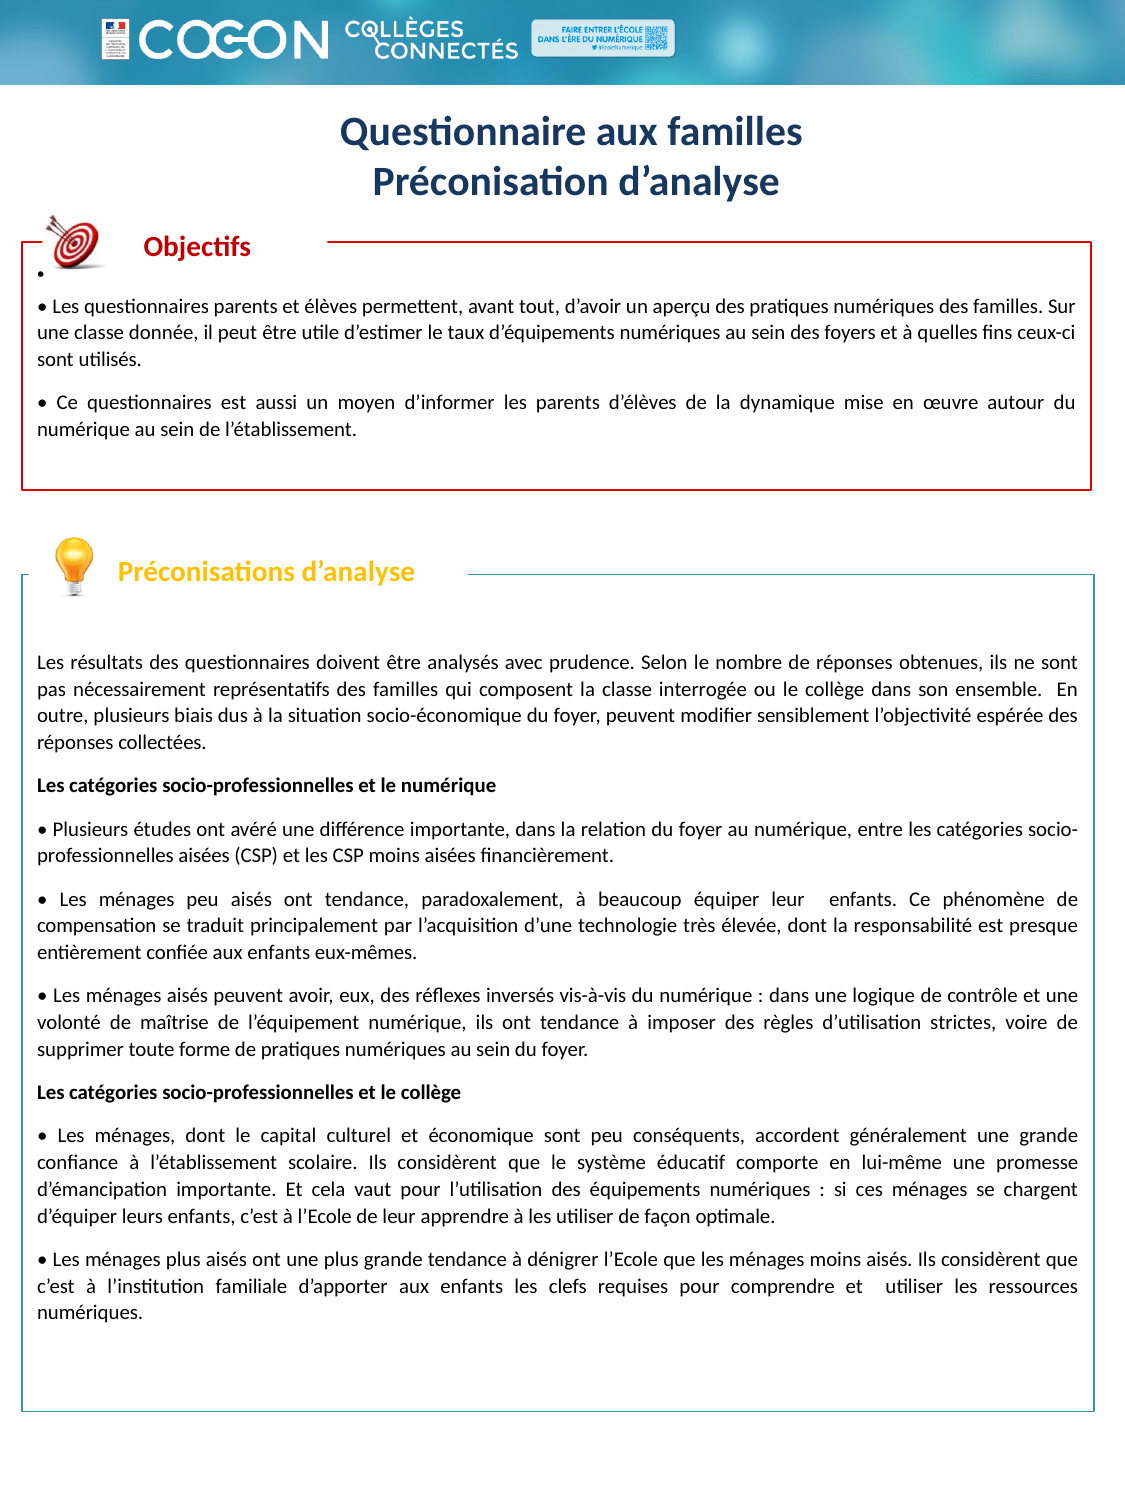

# Questionnaire aux familles Préconisation d’analyse
Objectifs
• Les questionnaires parents et élèves permettent, avant tout, d’avoir un aperçu des pratiques numériques des familles. Sur une classe donnée, il peut être utile d’estimer le taux d’équipements numériques au sein des foyers et à quelles fins ceux-ci sont utilisés.
• Ce questionnaires est aussi un moyen d’informer les parents d’élèves de la dynamique mise en œuvre autour du numérique au sein de l’établissement.
Préconisations d’analyse
Les résultats des questionnaires doivent être analysés avec prudence. Selon le nombre de réponses obtenues, ils ne sont pas nécessairement représentatifs des familles qui composent la classe interrogée ou le collège dans son ensemble. En outre, plusieurs biais dus à la situation socio-économique du foyer, peuvent modifier sensiblement l’objectivité espérée des réponses collectées.
Les catégories socio-professionnelles et le numérique
• Plusieurs études ont avéré une différence importante, dans la relation du foyer au numérique, entre les catégories socio-professionnelles aisées (CSP) et les CSP moins aisées financièrement.
• Les ménages peu aisés ont tendance, paradoxalement, à beaucoup équiper leur enfants. Ce phénomène de compensation se traduit principalement par l’acquisition d’une technologie très élevée, dont la responsabilité est presque entièrement confiée aux enfants eux-mêmes.
• Les ménages aisés peuvent avoir, eux, des réflexes inversés vis-à-vis du numérique : dans une logique de contrôle et une volonté de maîtrise de l’équipement numérique, ils ont tendance à imposer des règles d’utilisation strictes, voire de supprimer toute forme de pratiques numériques au sein du foyer.
Les catégories socio-professionnelles et le collège
• Les ménages, dont le capital culturel et économique sont peu conséquents, accordent généralement une grande confiance à l’établissement scolaire. Ils considèrent que le système éducatif comporte en lui-même une promesse d’émancipation importante. Et cela vaut pour l’utilisation des équipements numériques : si ces ménages se chargent d’équiper leurs enfants, c’est à l’Ecole de leur apprendre à les utiliser de façon optimale.
• Les ménages plus aisés ont une plus grande tendance à dénigrer l’Ecole que les ménages moins aisés. Ils considèrent que c’est à l’institution familiale d’apporter aux enfants les clefs requises pour comprendre et utiliser les ressources numériques.